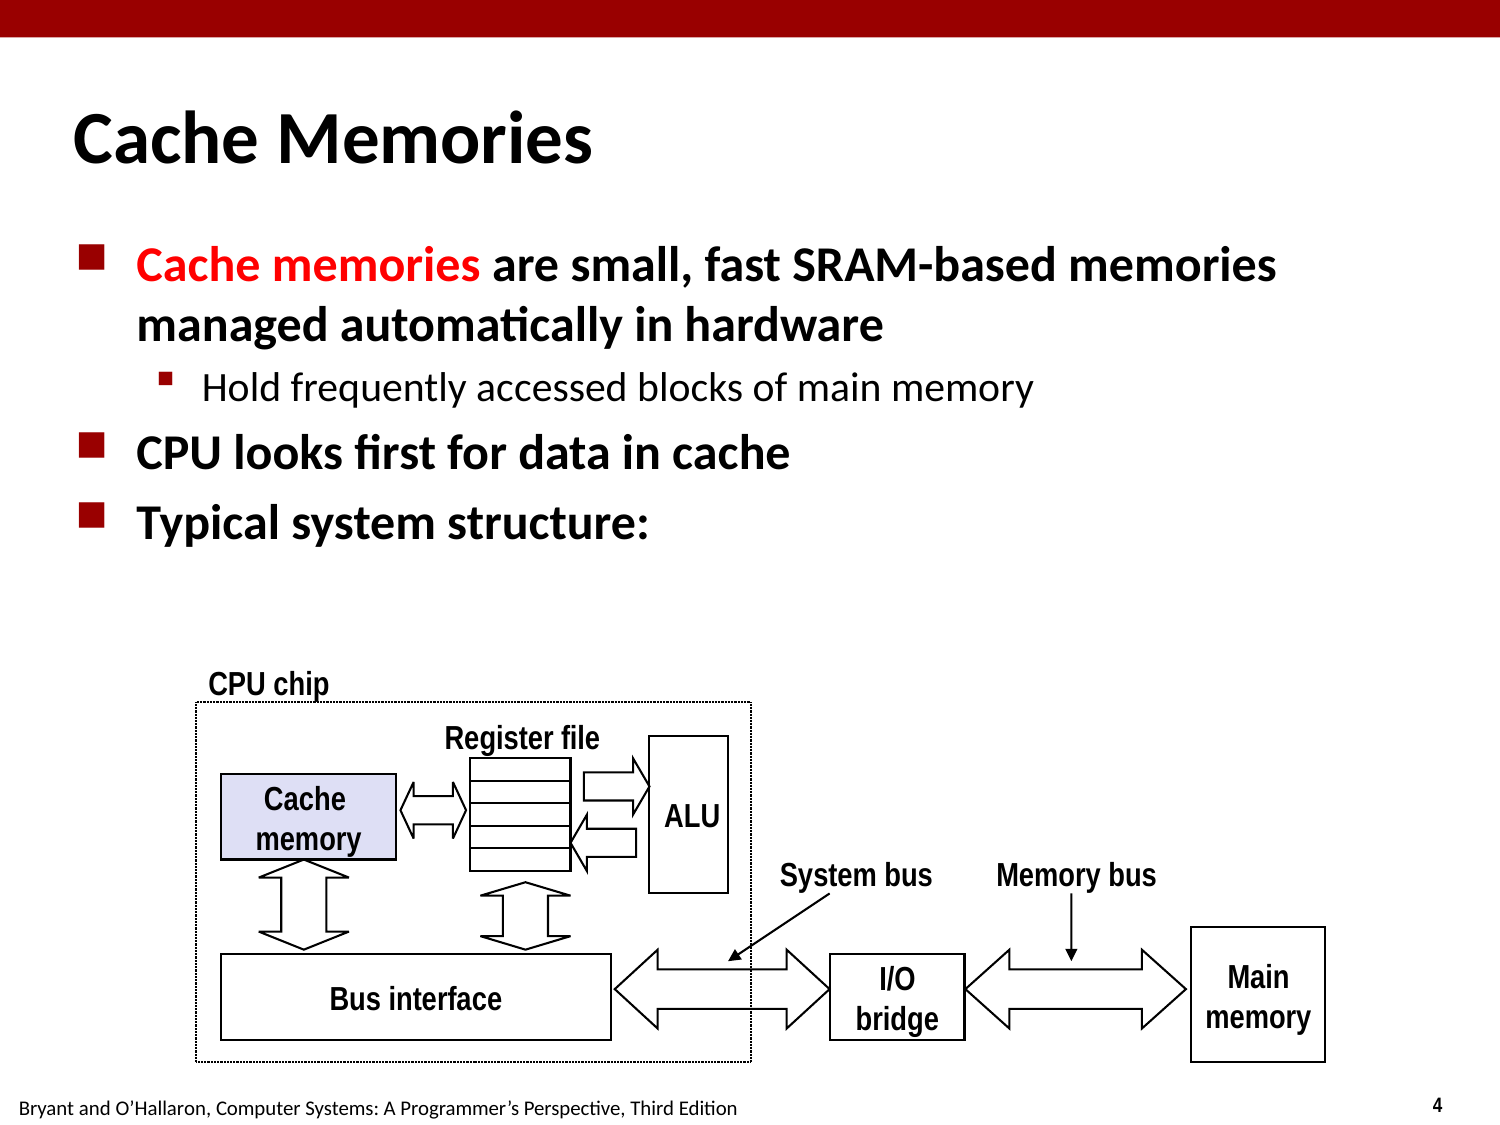

# Cache Memories
Cache memories are small, fast SRAM-based memories managed automatically in hardware
Hold frequently accessed blocks of main memory
CPU looks first for data in cache
Typical system structure:
CPU chip
Register file
ALU
Cache
memory
System bus
Memory bus
Main
memory
Bus interface
I/O
bridge